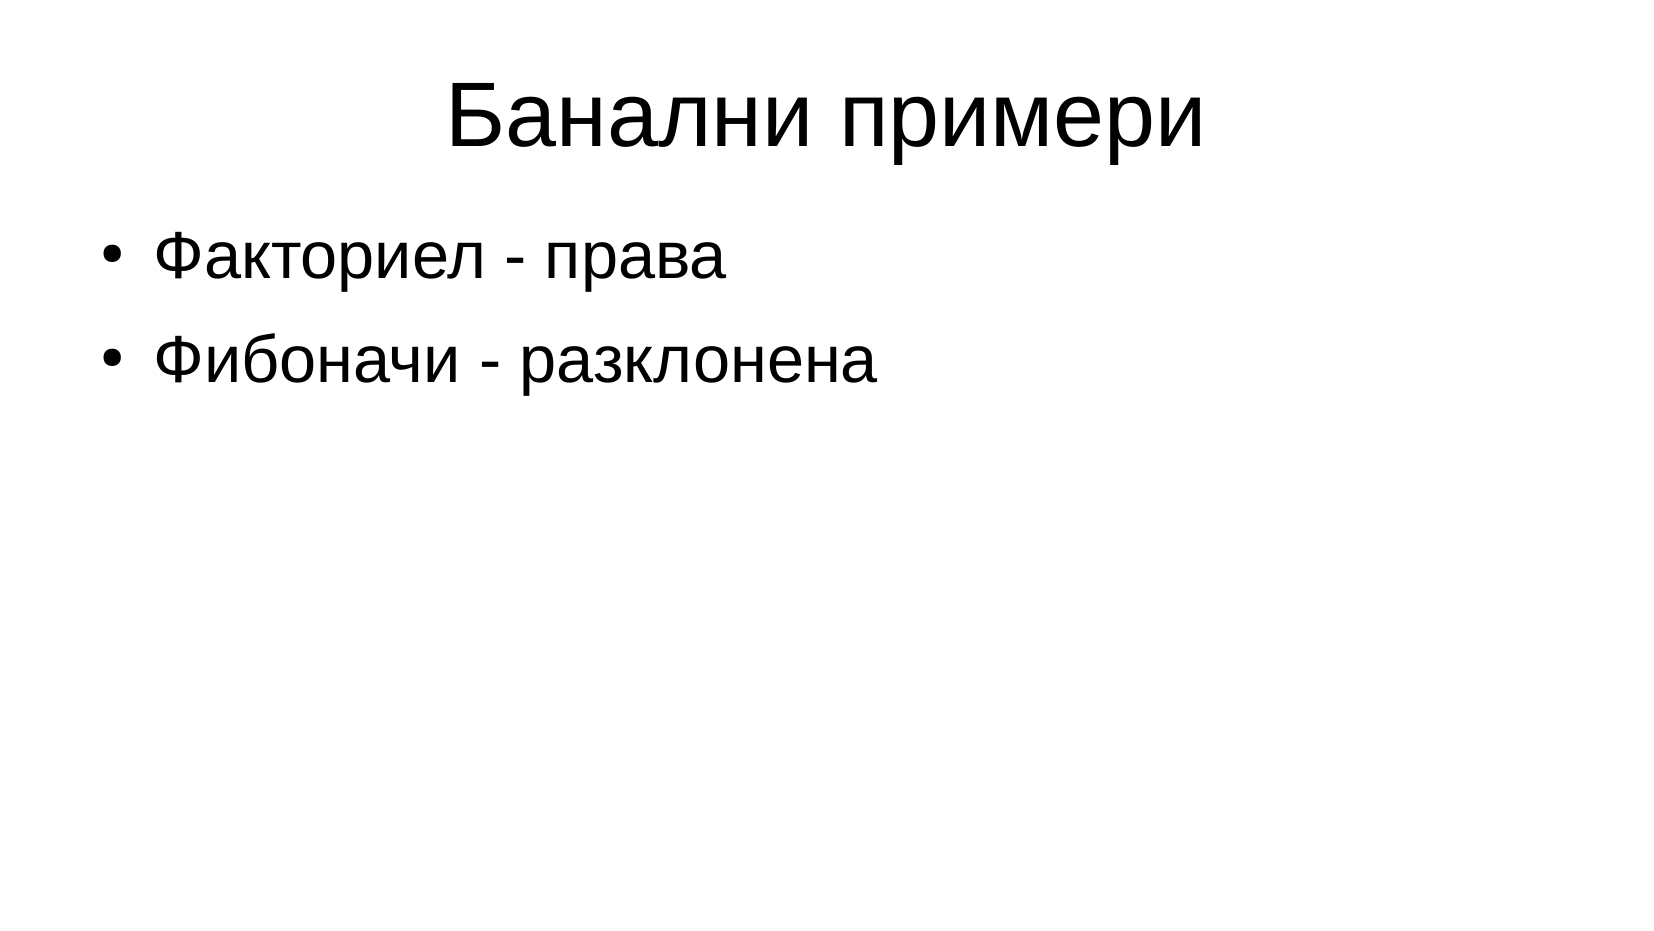

# Банални примери
Факториел - права
Фибоначи - разклонена